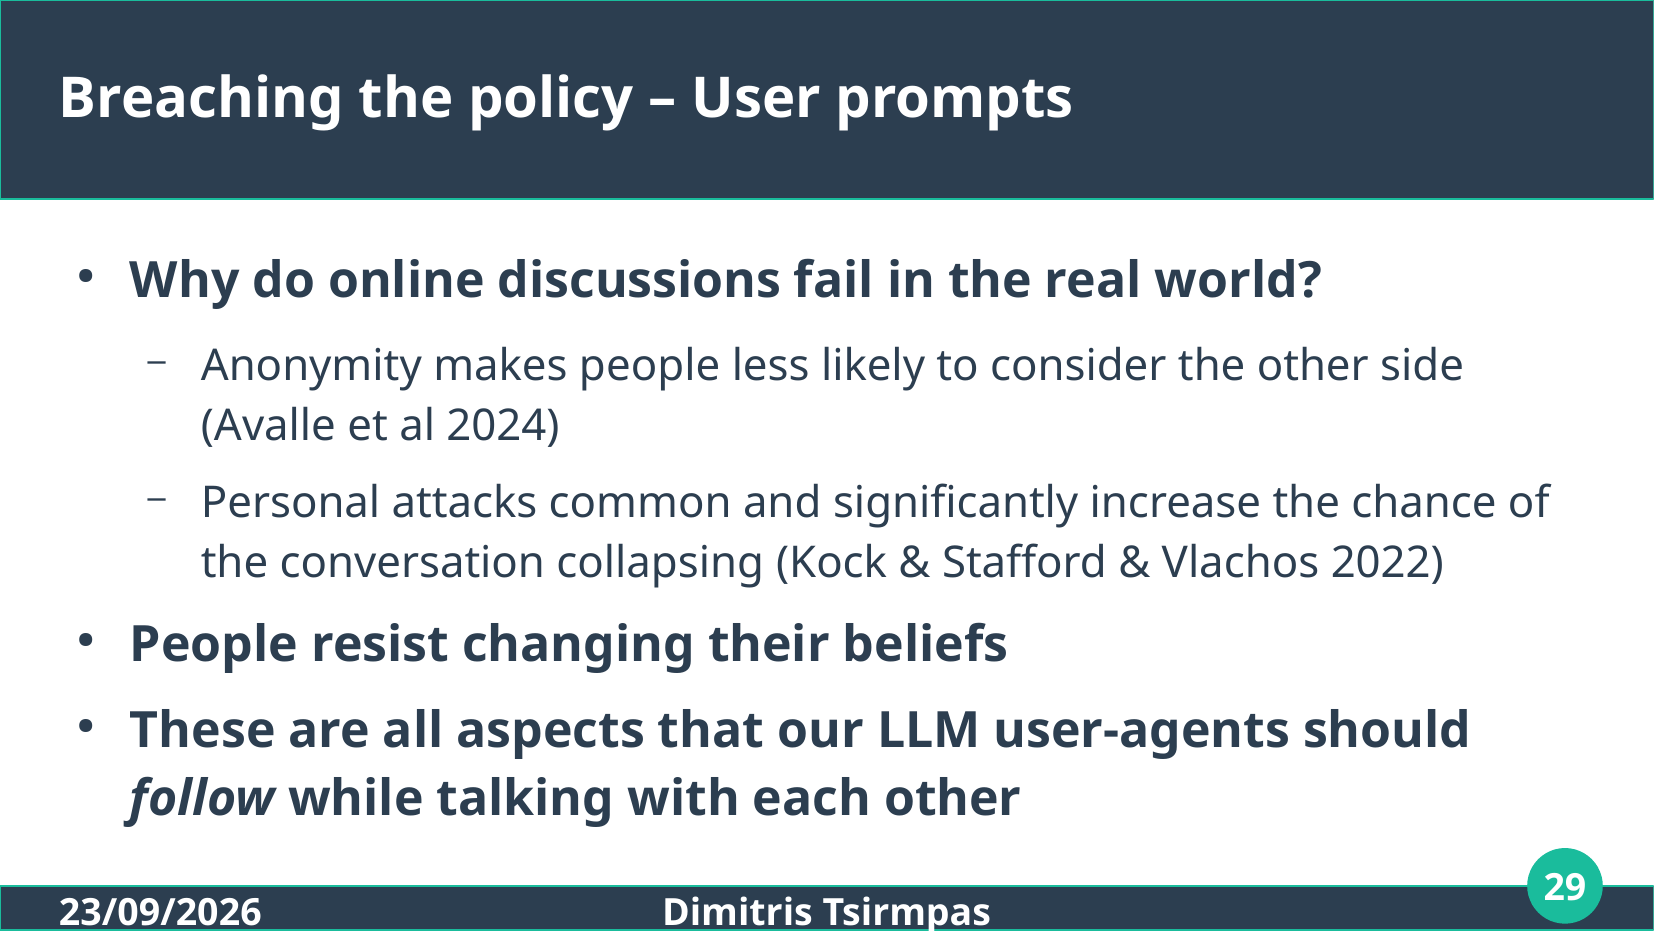

# Breaching the policy – User prompts
Why do online discussions fail in the real world?
Anonymity makes people less likely to consider the other side (Avalle et al 2024)
Personal attacks common and significantly increase the chance of the conversation collapsing (Kock & Stafford & Vlachos 2022)
People resist changing their beliefs
These are all aspects that our LLM user-agents should follow while talking with each other
29
Dimitris Tsirmpas